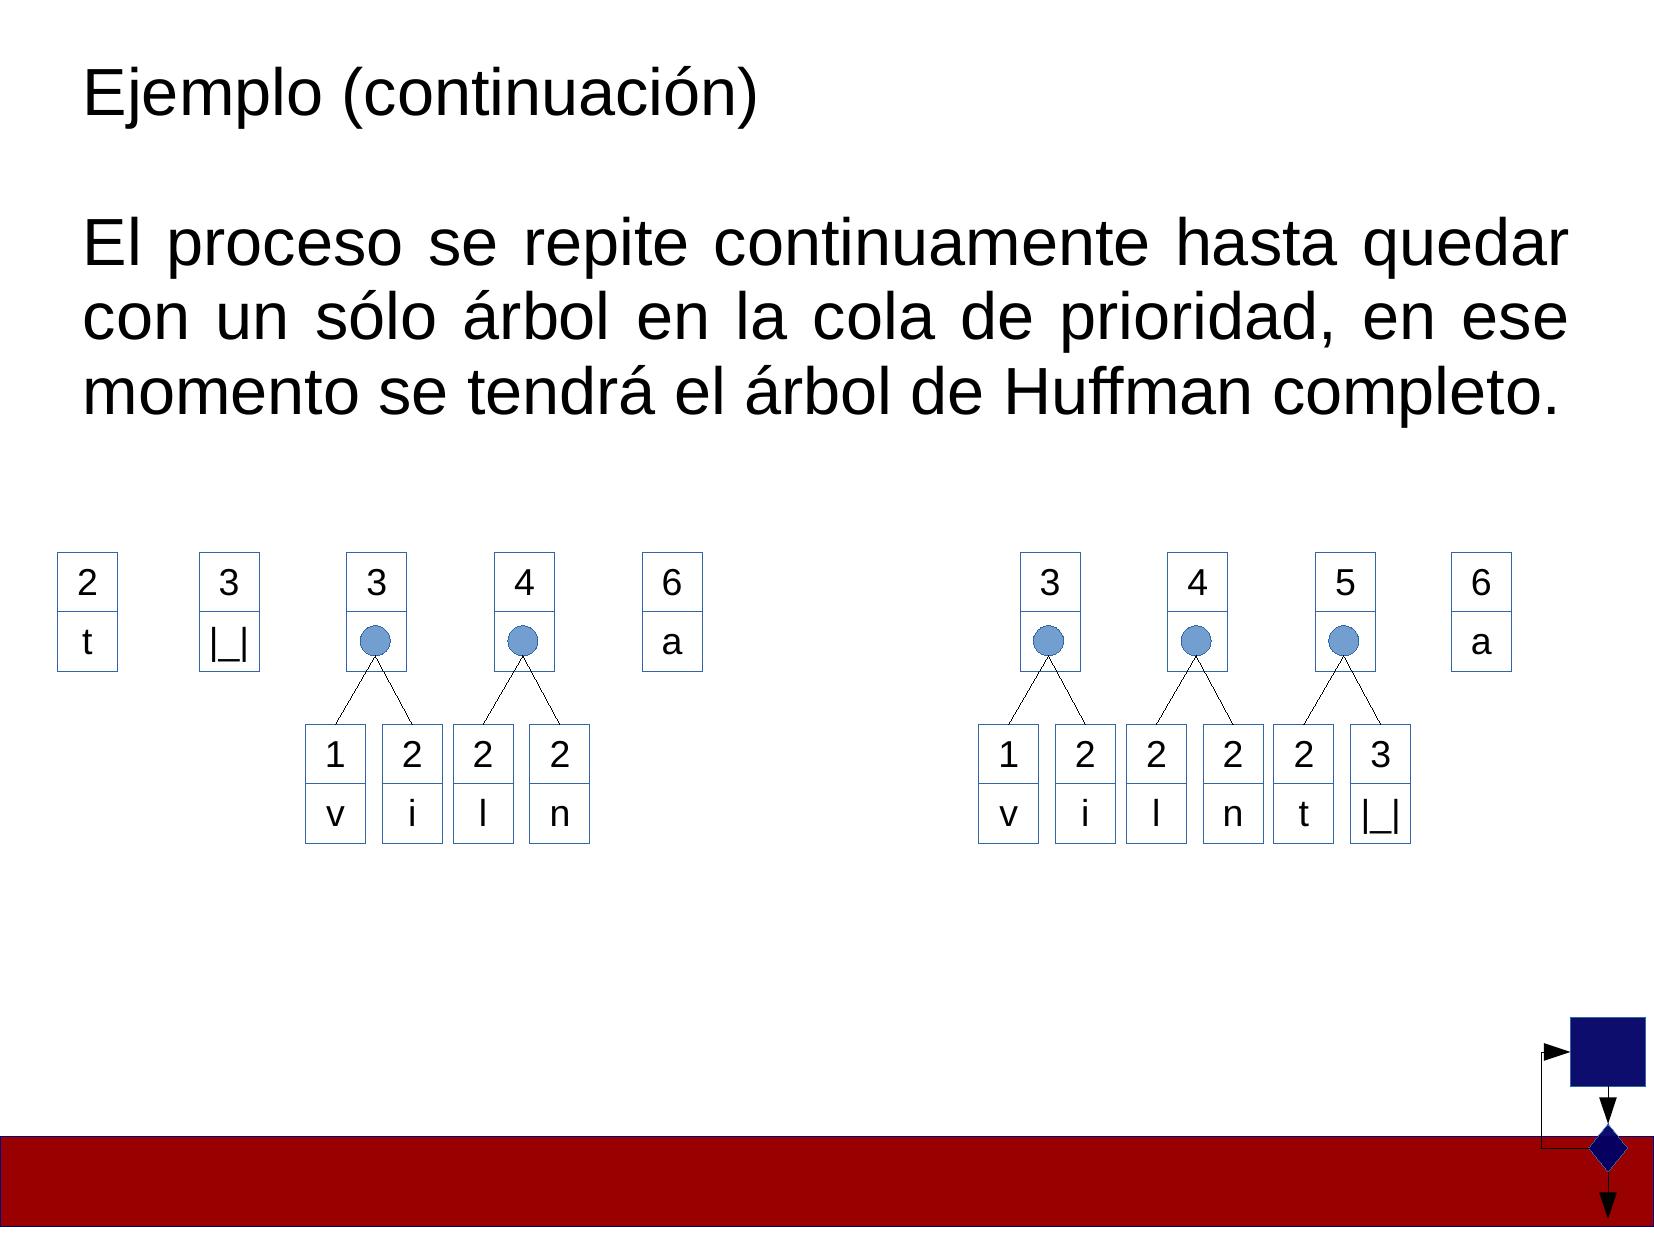

# Ejemplo (continuación)
El proceso se repite continuamente hasta quedar con un sólo árbol en la cola de prioridad, en ese momento se tendrá el árbol de Huffman completo.
2
t
3
|_|
3
4
6
a
3
4
5
6
a
1
v
2
i
2
l
2
n
1
v
2
i
2
l
2
n
2
t
3
|_|